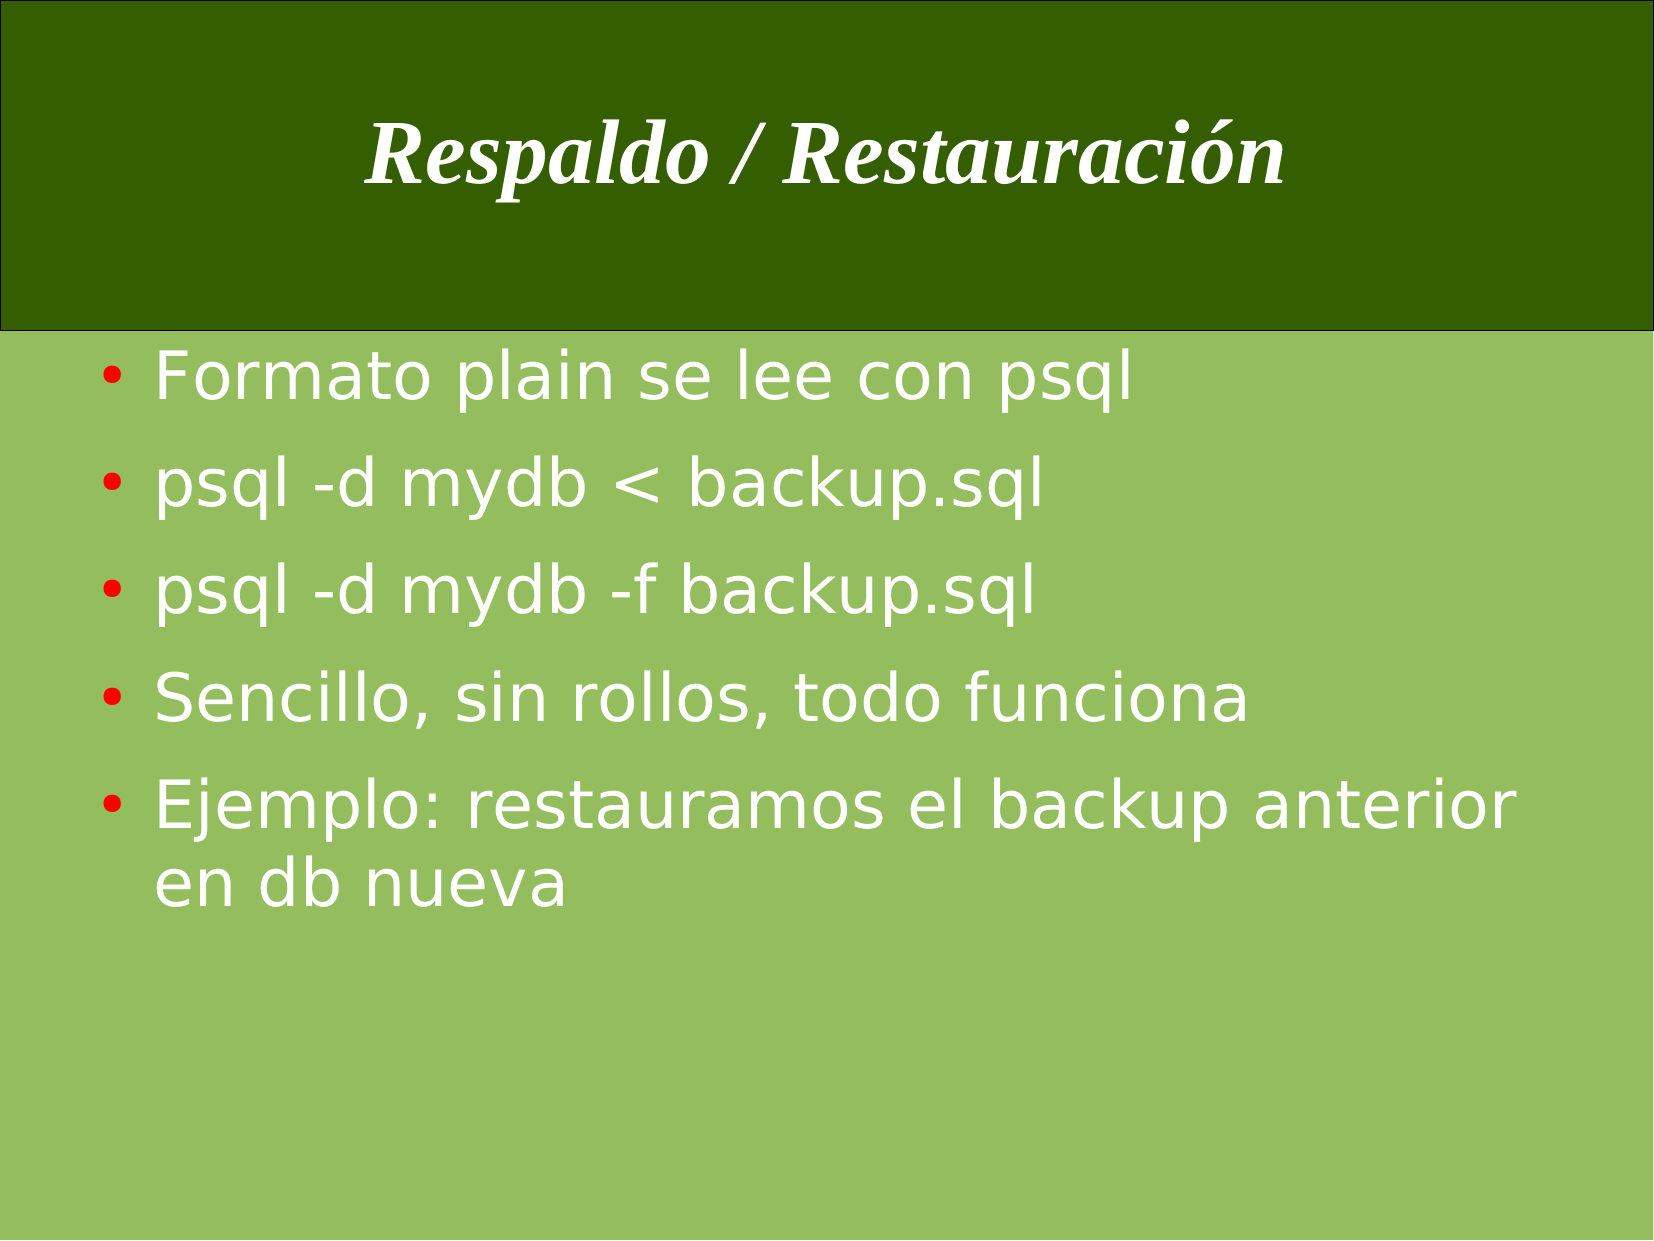

# Respaldo / Restauración
Formato plain se lee con psql
psql -d mydb < backup.sql
psql -d mydb -f backup.sql
Sencillo, sin rollos, todo funciona
Ejemplo: restauramos el backup anterior en db nueva